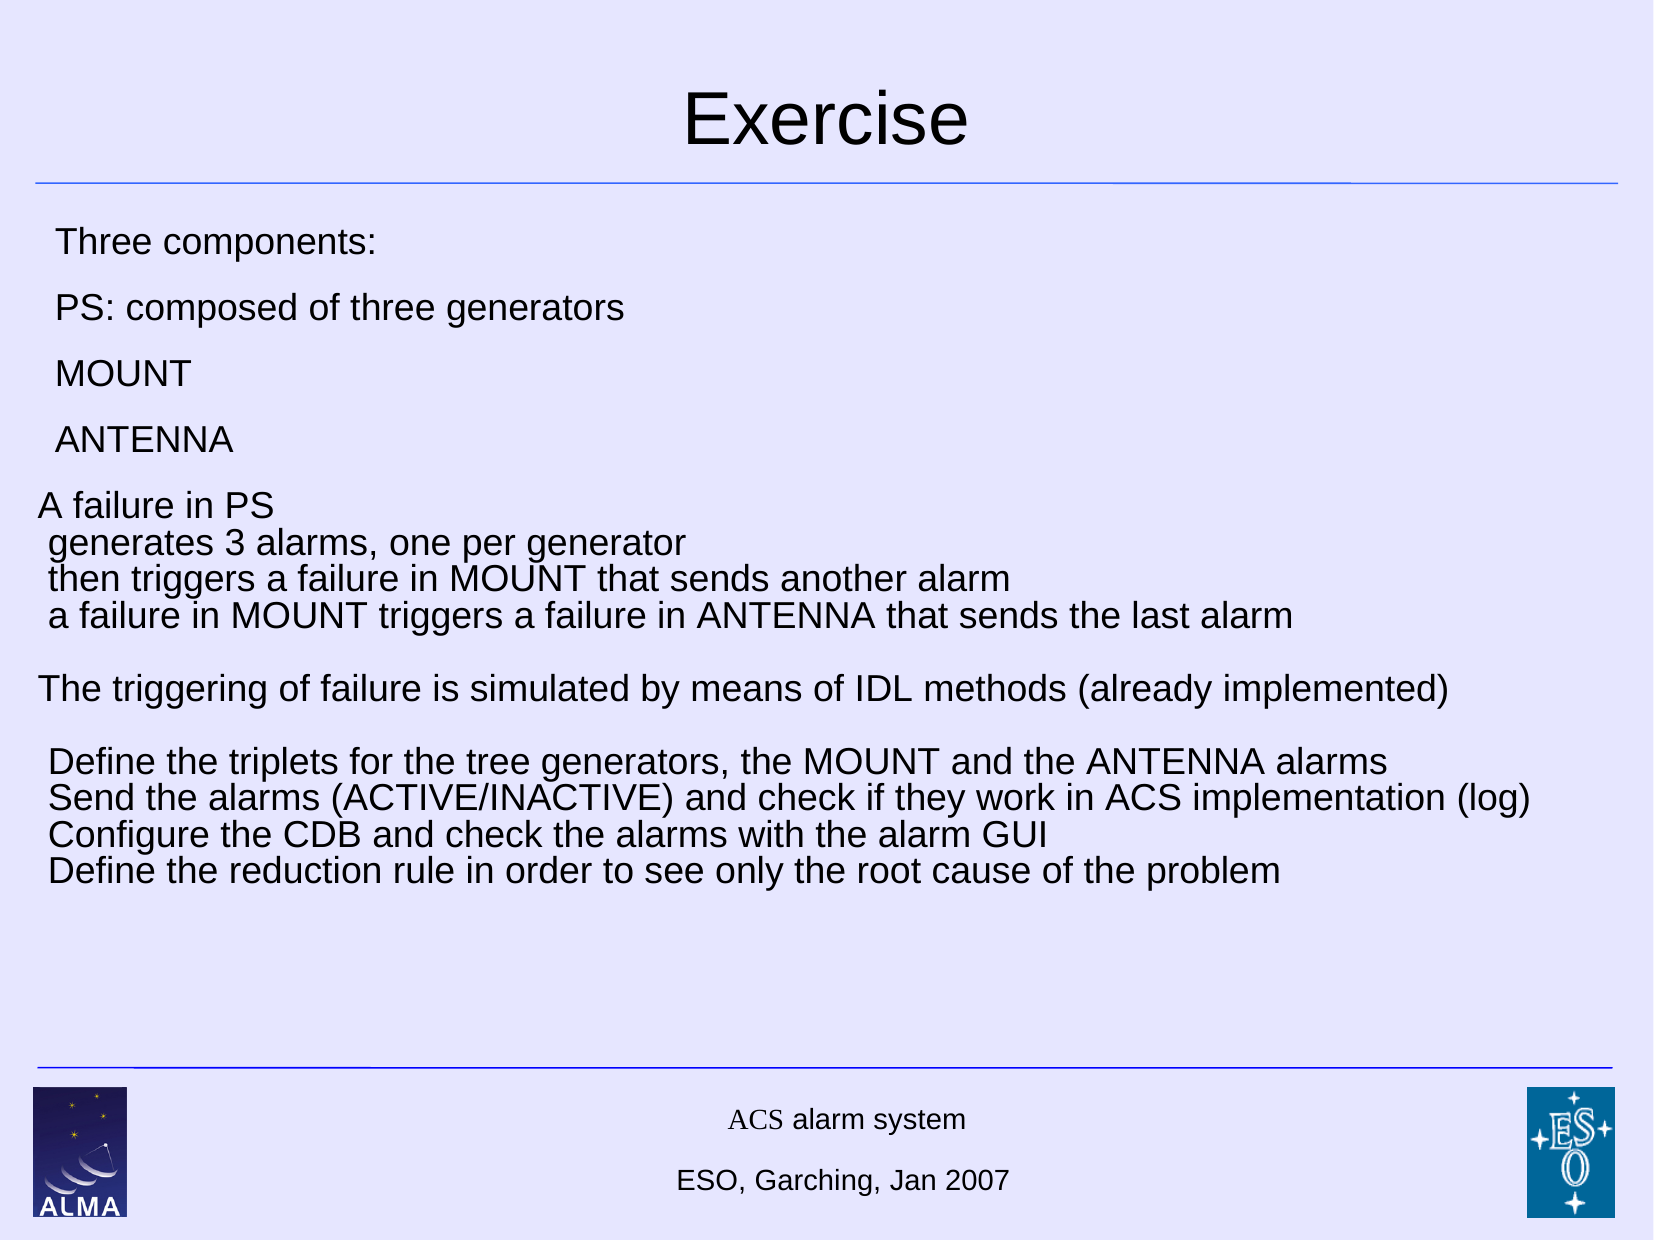

# Exercise
Three components:
PS: composed of three generators
MOUNT
ANTENNA
A failure in PS
 generates 3 alarms, one per generator
 then triggers a failure in MOUNT that sends another alarm
 a failure in MOUNT triggers a failure in ANTENNA that sends the last alarm
The triggering of failure is simulated by means of IDL methods (already implemented)
 Define the triplets for the tree generators, the MOUNT and the ANTENNA alarms
 Send the alarms (ACTIVE/INACTIVE) and check if they work in ACS implementation (log)
 Configure the CDB and check the alarms with the alarm GUI
 Define the reduction rule in order to see only the root cause of the problem